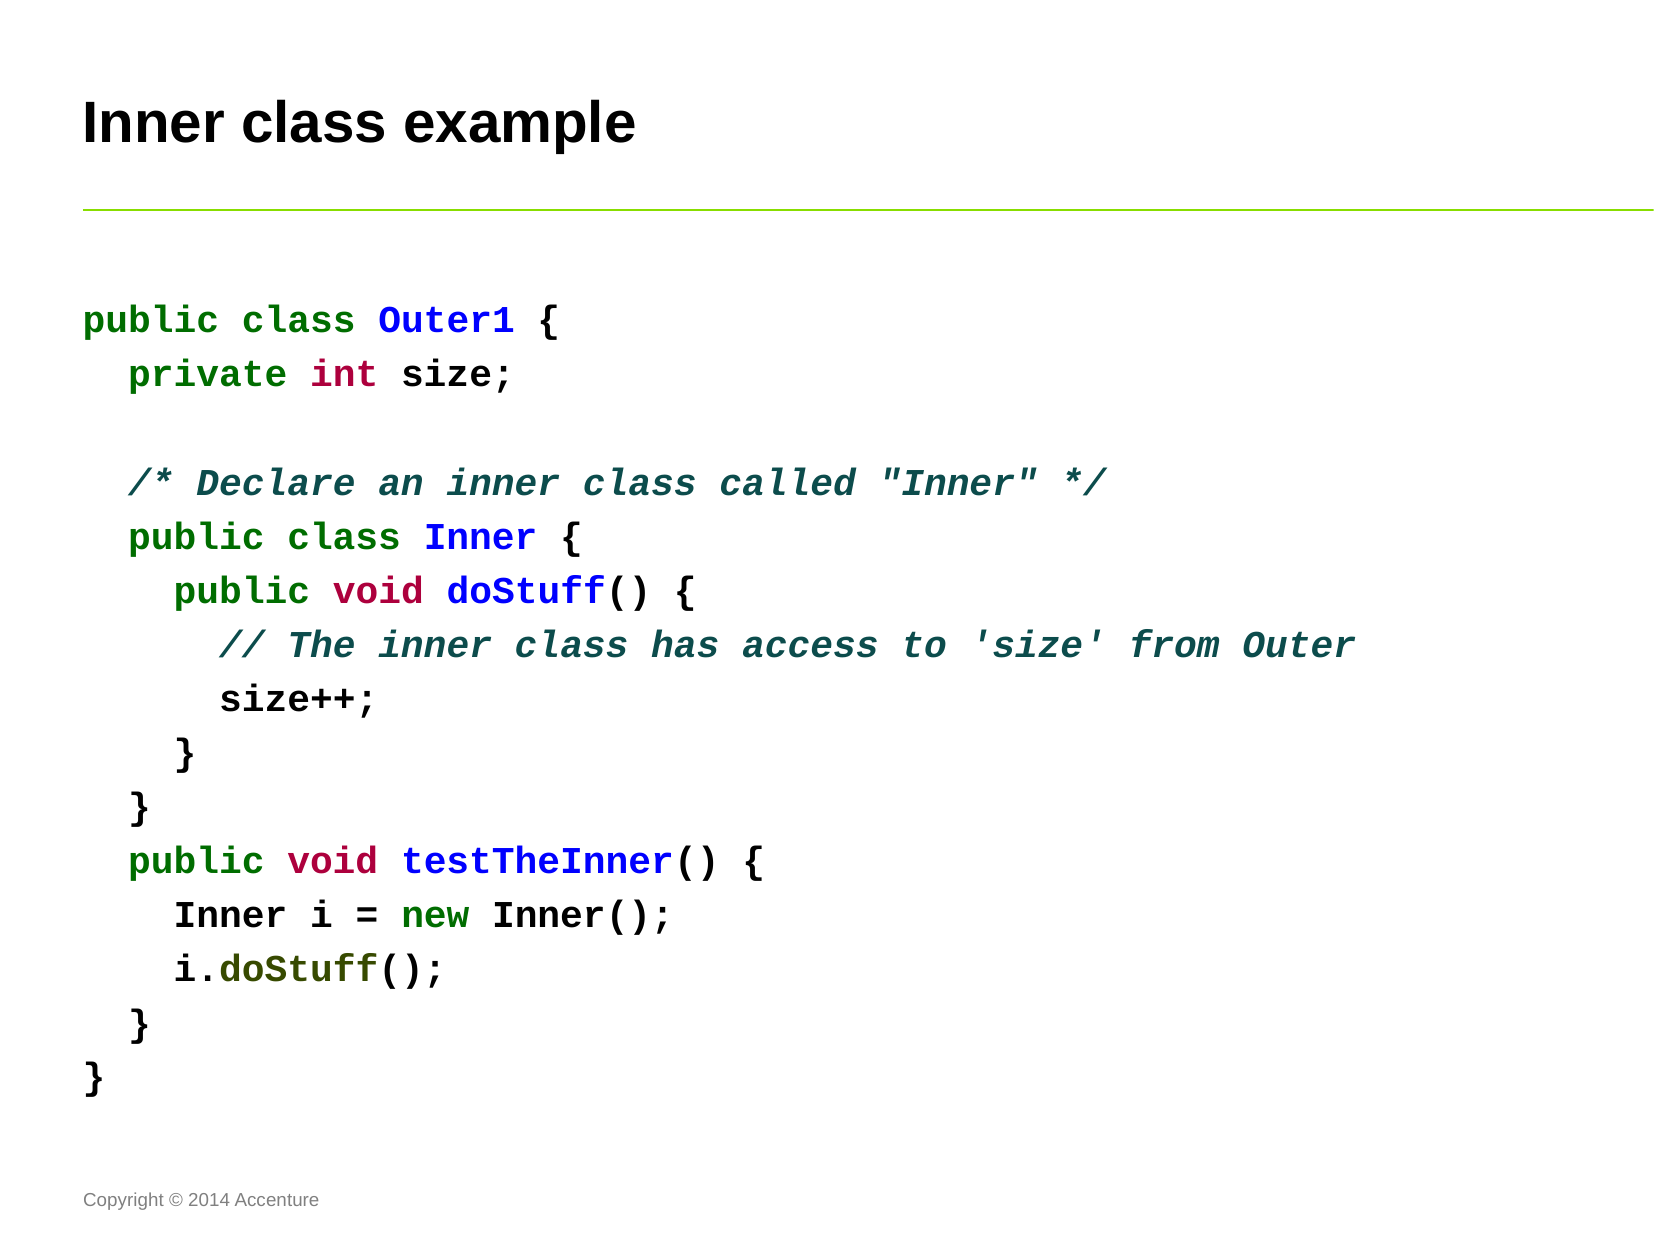

# Inner class example
public class Outer1 {
 private int size;
 /* Declare an inner class called "Inner" */
 public class Inner {
 public void doStuff() {
 // The inner class has access to 'size' from Outer
 size++;
 }
 }
 public void testTheInner() {
 Inner i = new Inner();
 i.doStuff();
 }
}